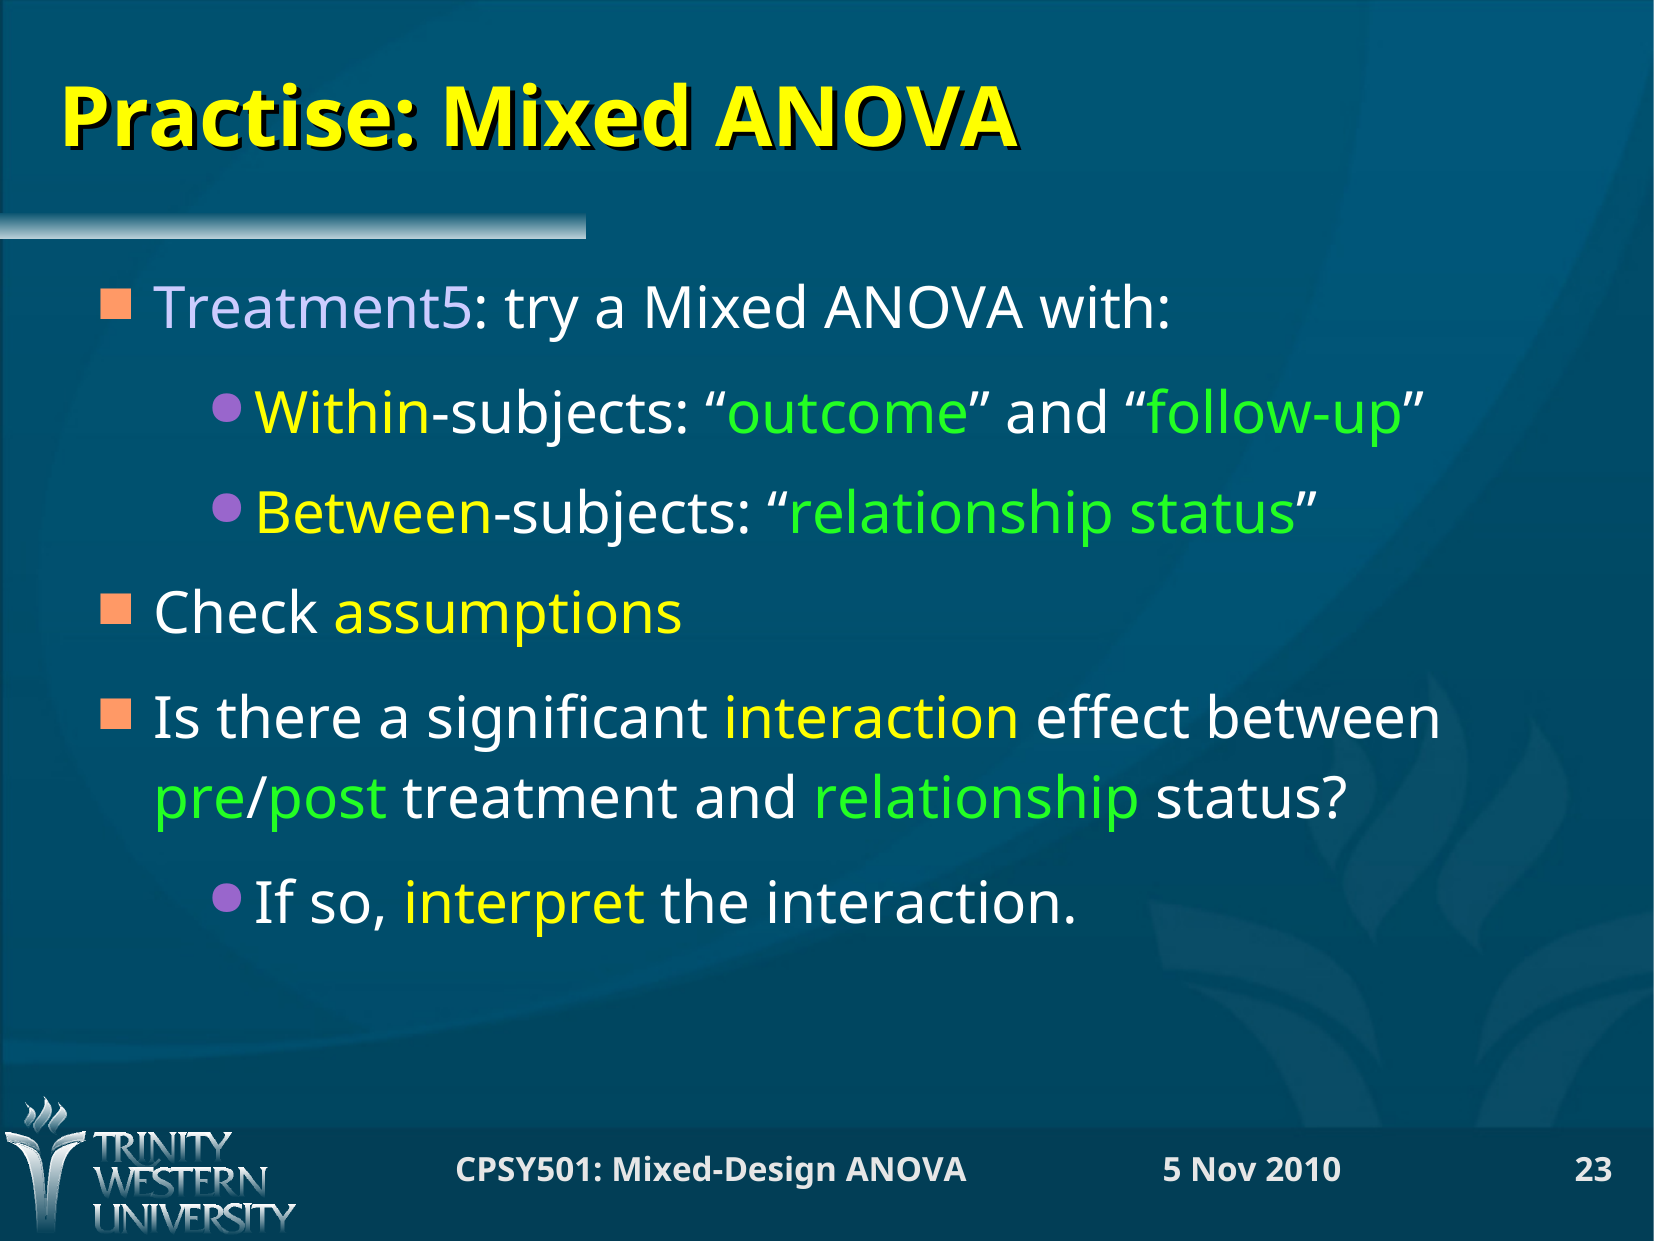

# Practise: Mixed ANOVA
Treatment5: try a Mixed ANOVA with:
Within-subjects: “outcome” and “follow-up”
Between-subjects: “relationship status”
Check assumptions
Is there a significant interaction effect between pre/post treatment and relationship status?
If so, interpret the interaction.
CPSY501: Mixed-Design ANOVA
5 Nov 2010
23